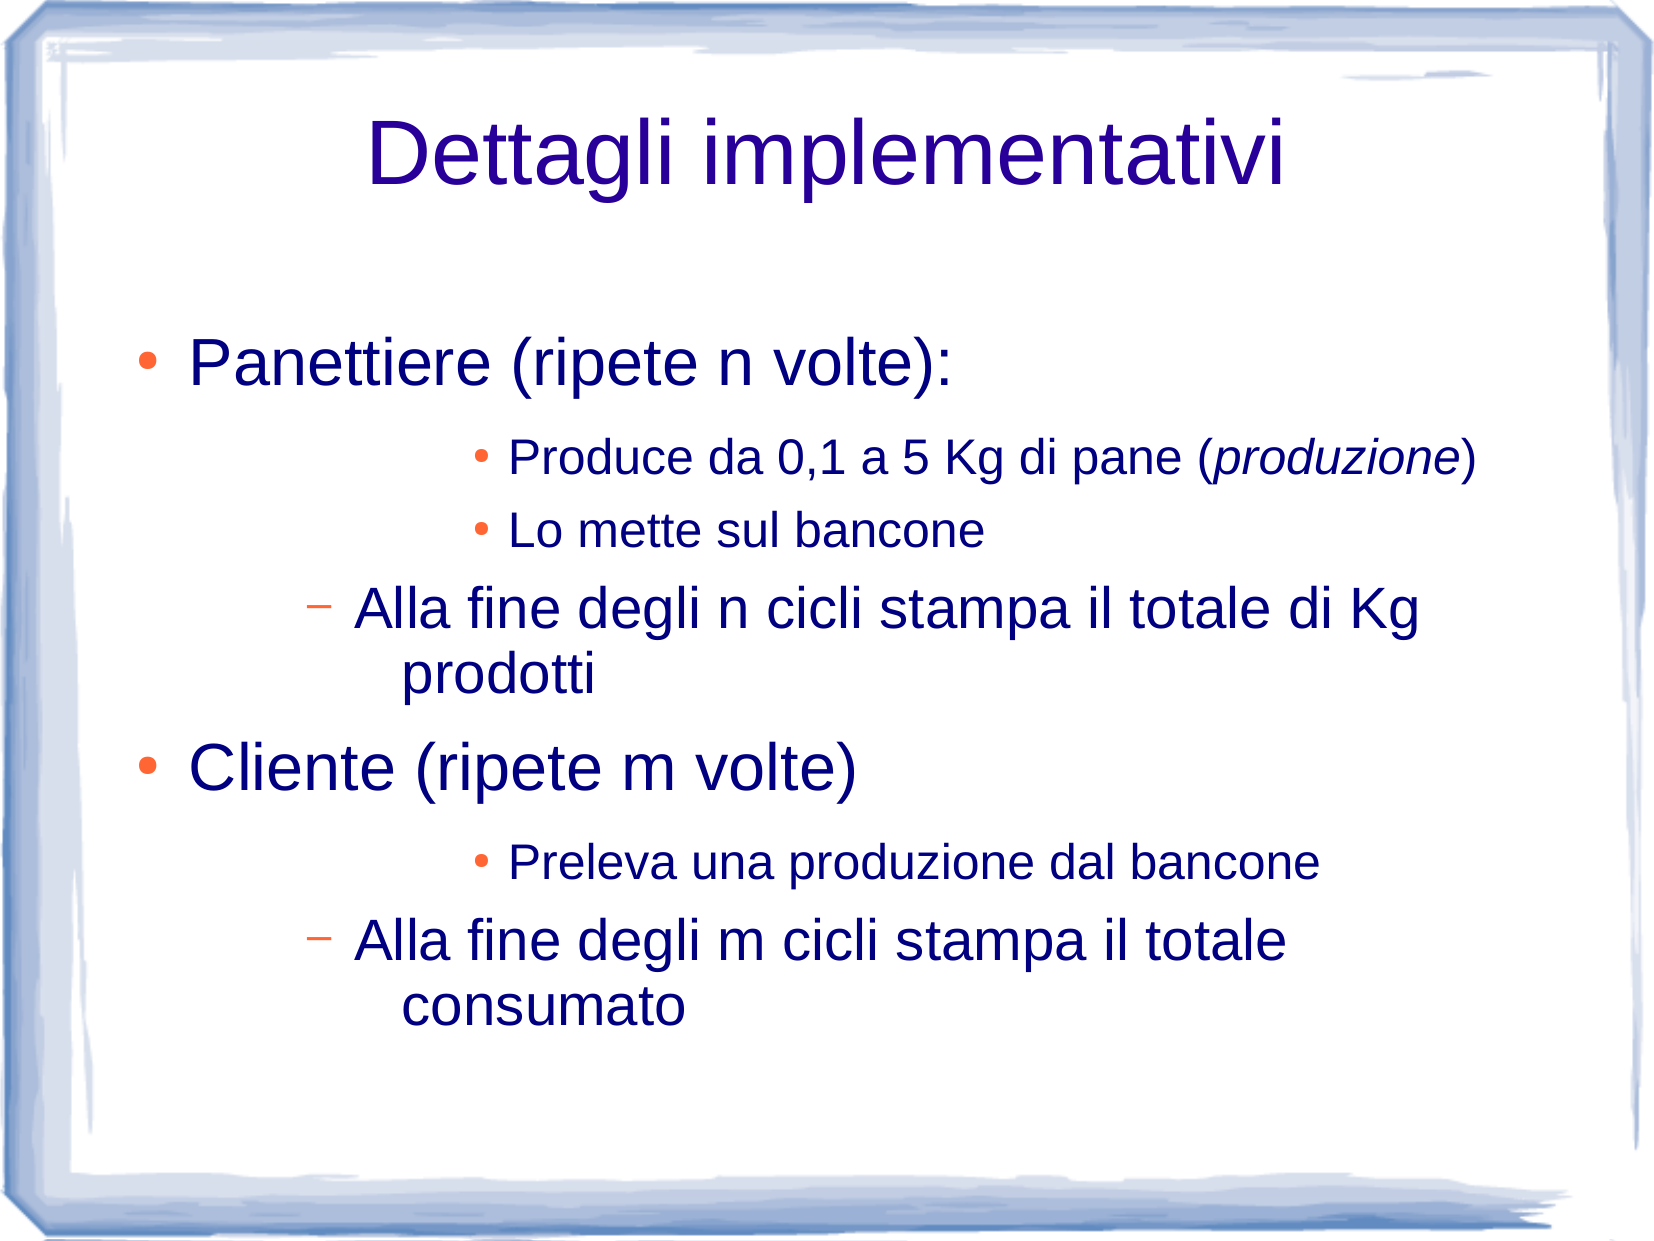

# Dettagli implementativi
Panettiere (ripete n volte):
Produce da 0,1 a 5 Kg di pane (produzione)
Lo mette sul bancone
Alla fine degli n cicli stampa il totale di Kg prodotti
Cliente (ripete m volte)
Preleva una produzione dal bancone
Alla fine degli m cicli stampa il totale consumato